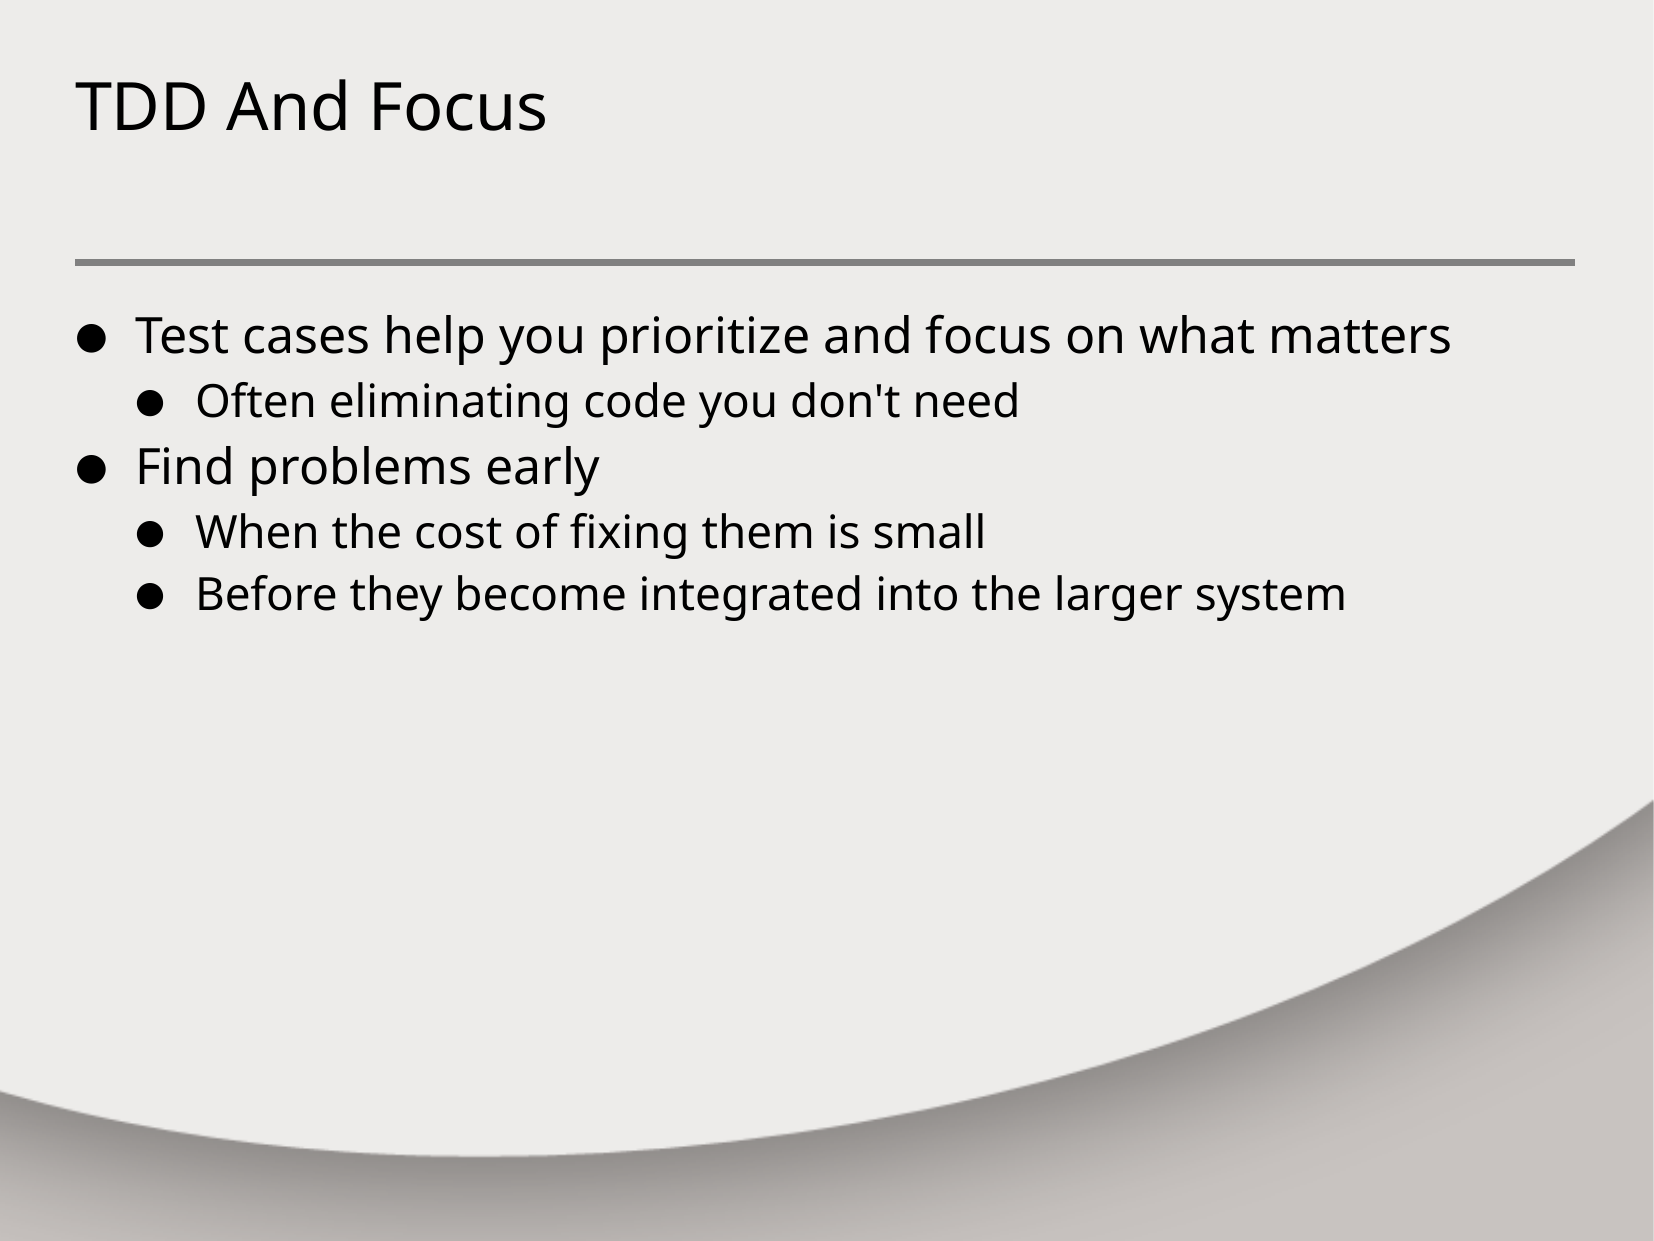

# TDD And Focus
Test cases help you prioritize and focus on what matters
Often eliminating code you don't need
Find problems early
When the cost of fixing them is small
Before they become integrated into the larger system